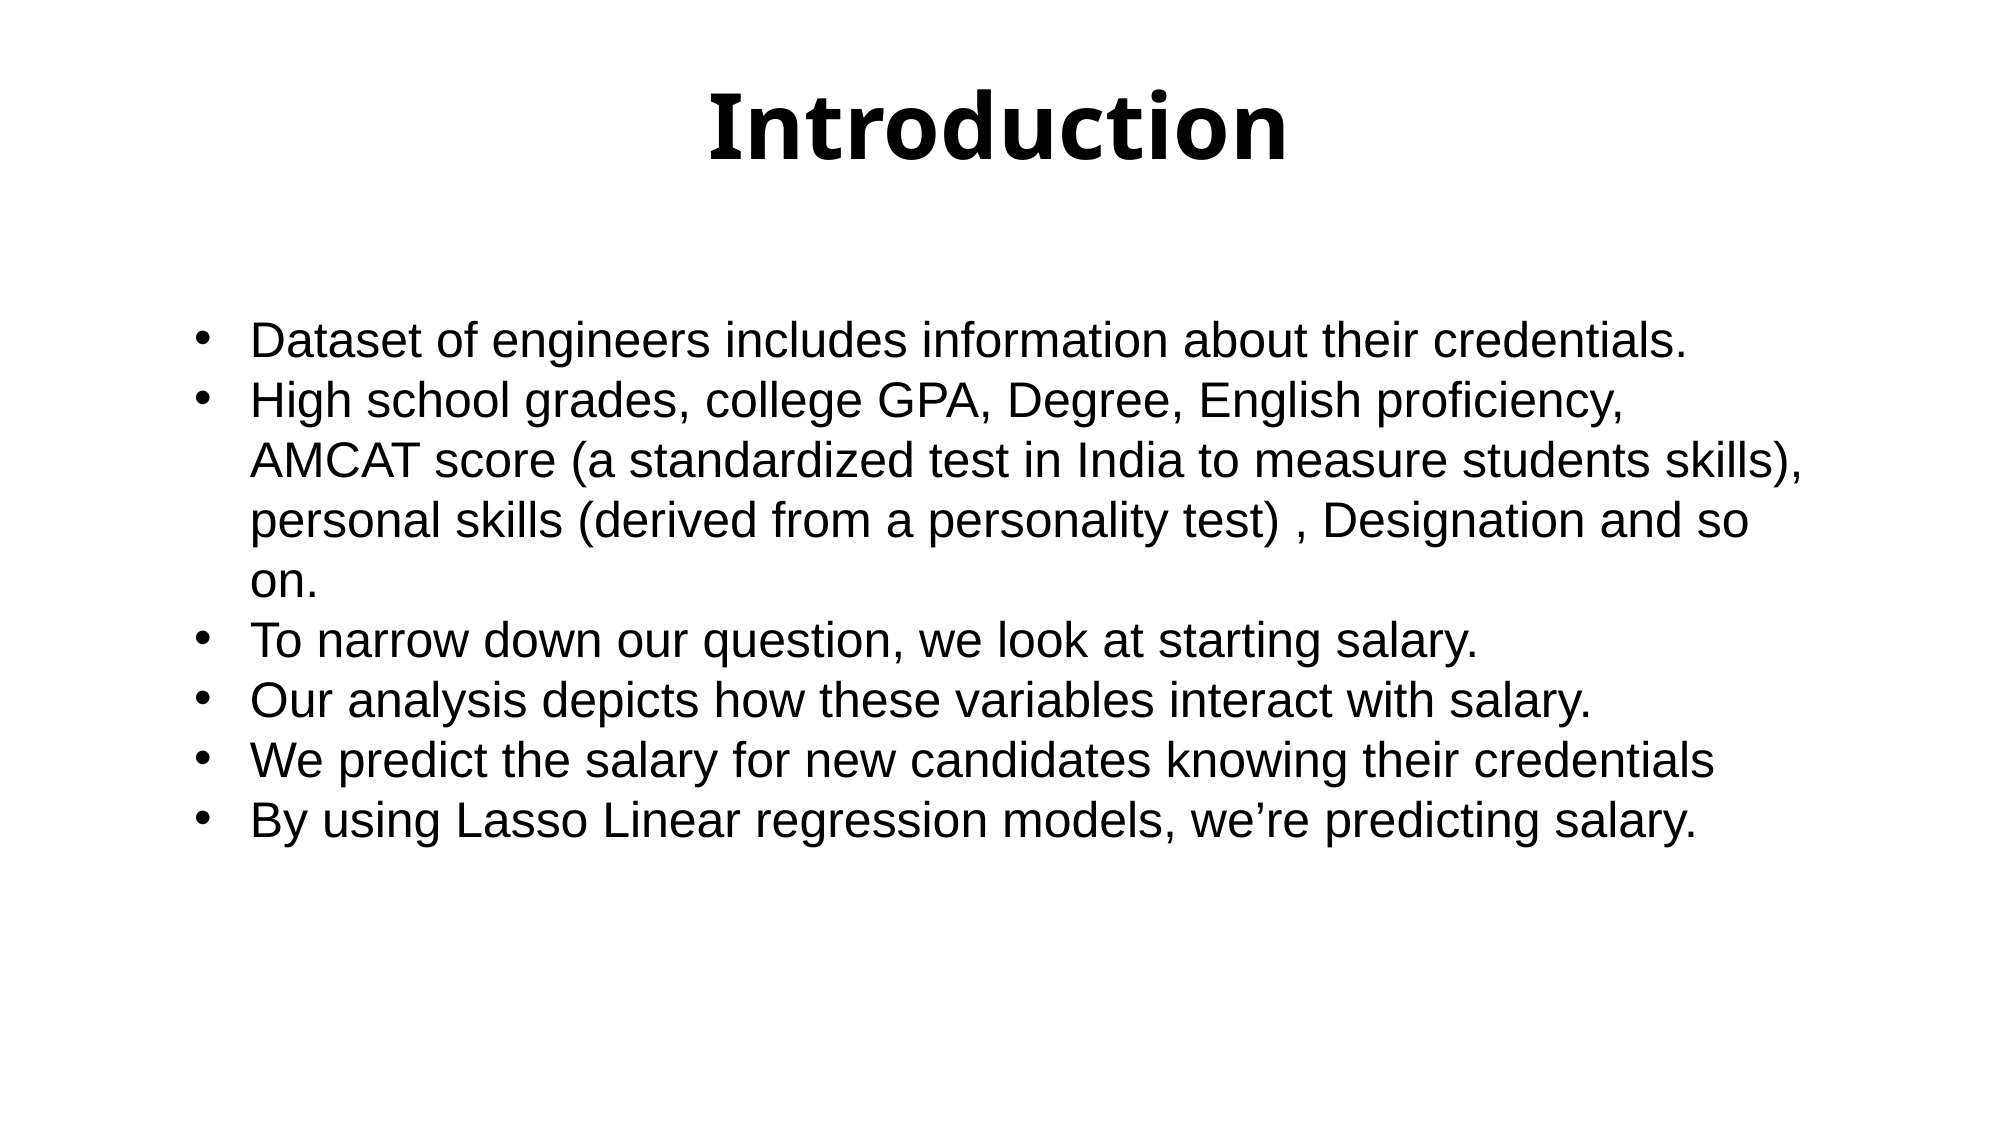

Introduction
Dataset of engineers includes information about their credentials.
High school grades, college GPA, Degree, English proficiency, AMCAT score (a standardized test in India to measure students skills), personal skills (derived from a personality test) , Designation and so on.
To narrow down our question, we look at starting salary.
Our analysis depicts how these variables interact with salary.
We predict the salary for new candidates knowing their credentials
By using Lasso Linear regression models, we’re predicting salary.